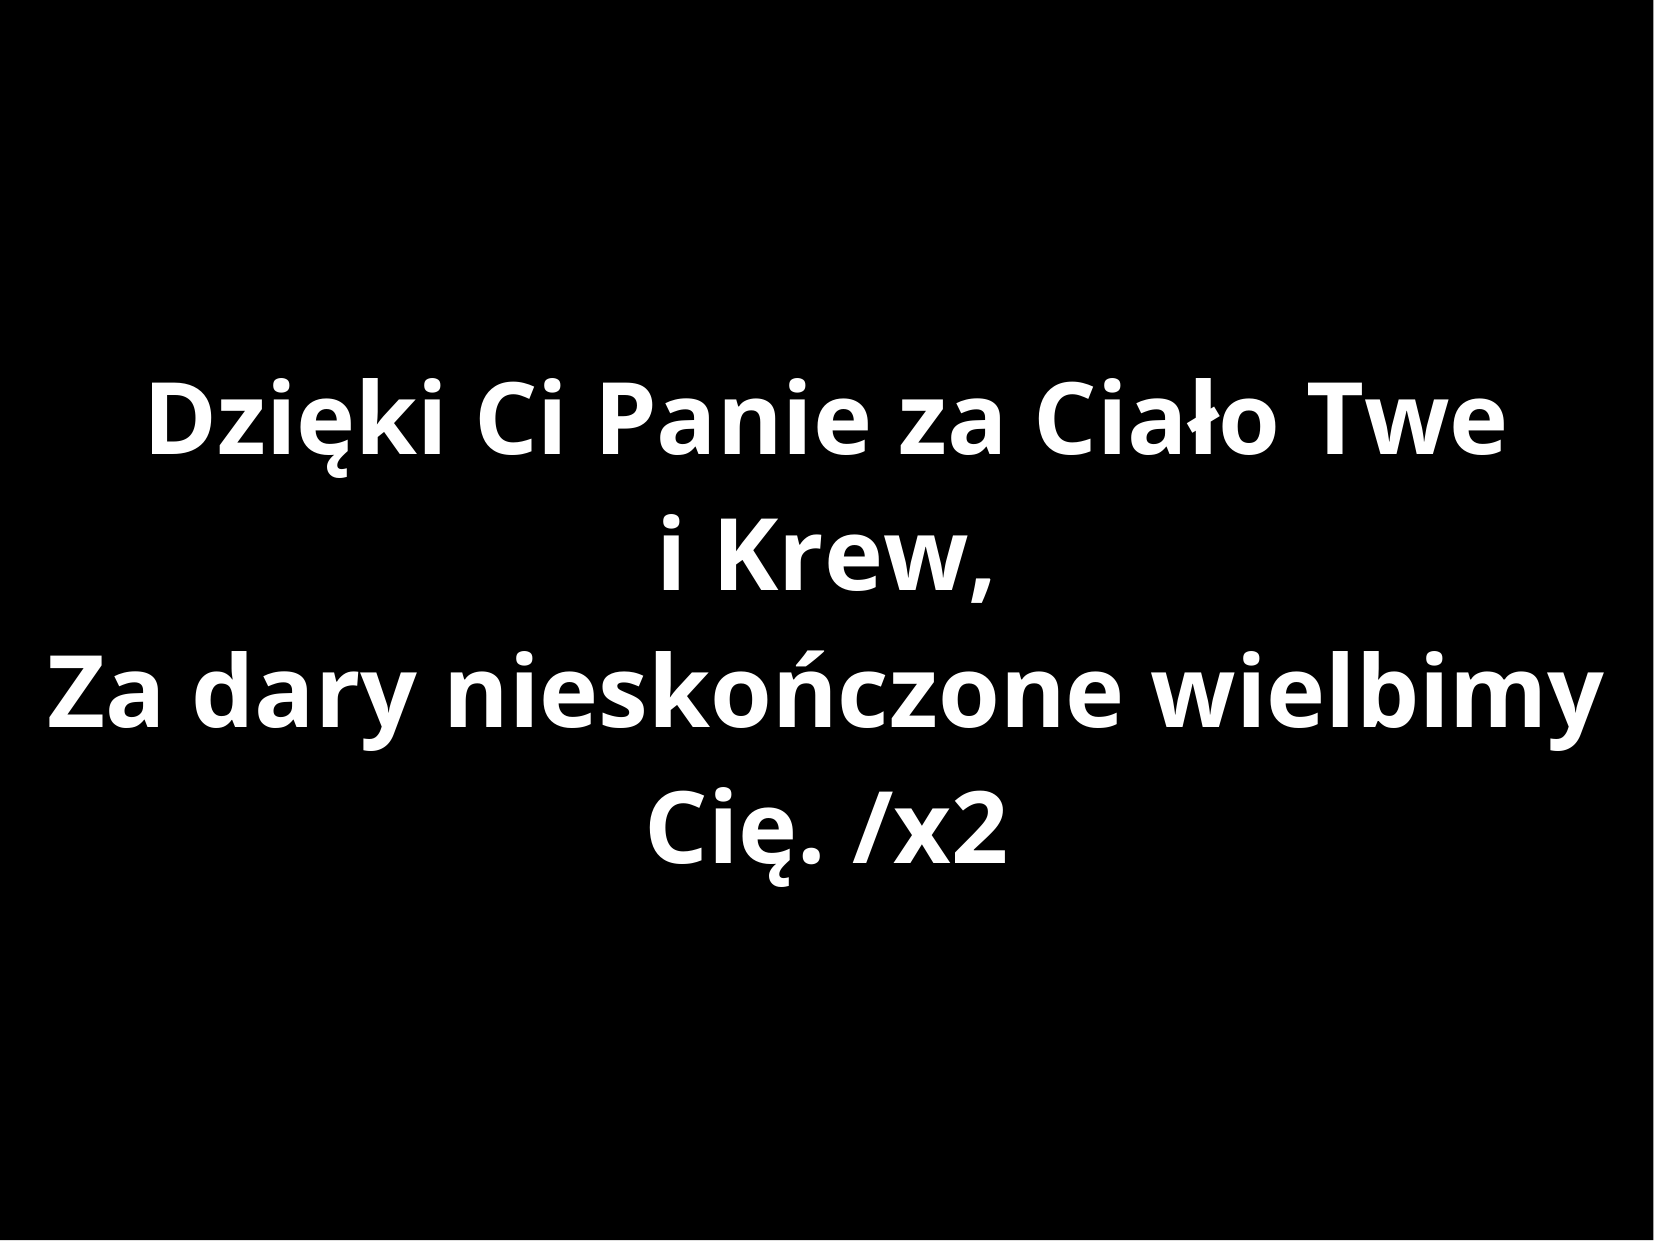

# Dzięki Ci Panie za Ciało Twe i Krew, Za dary nieskończone wielbimy Cię. /x2